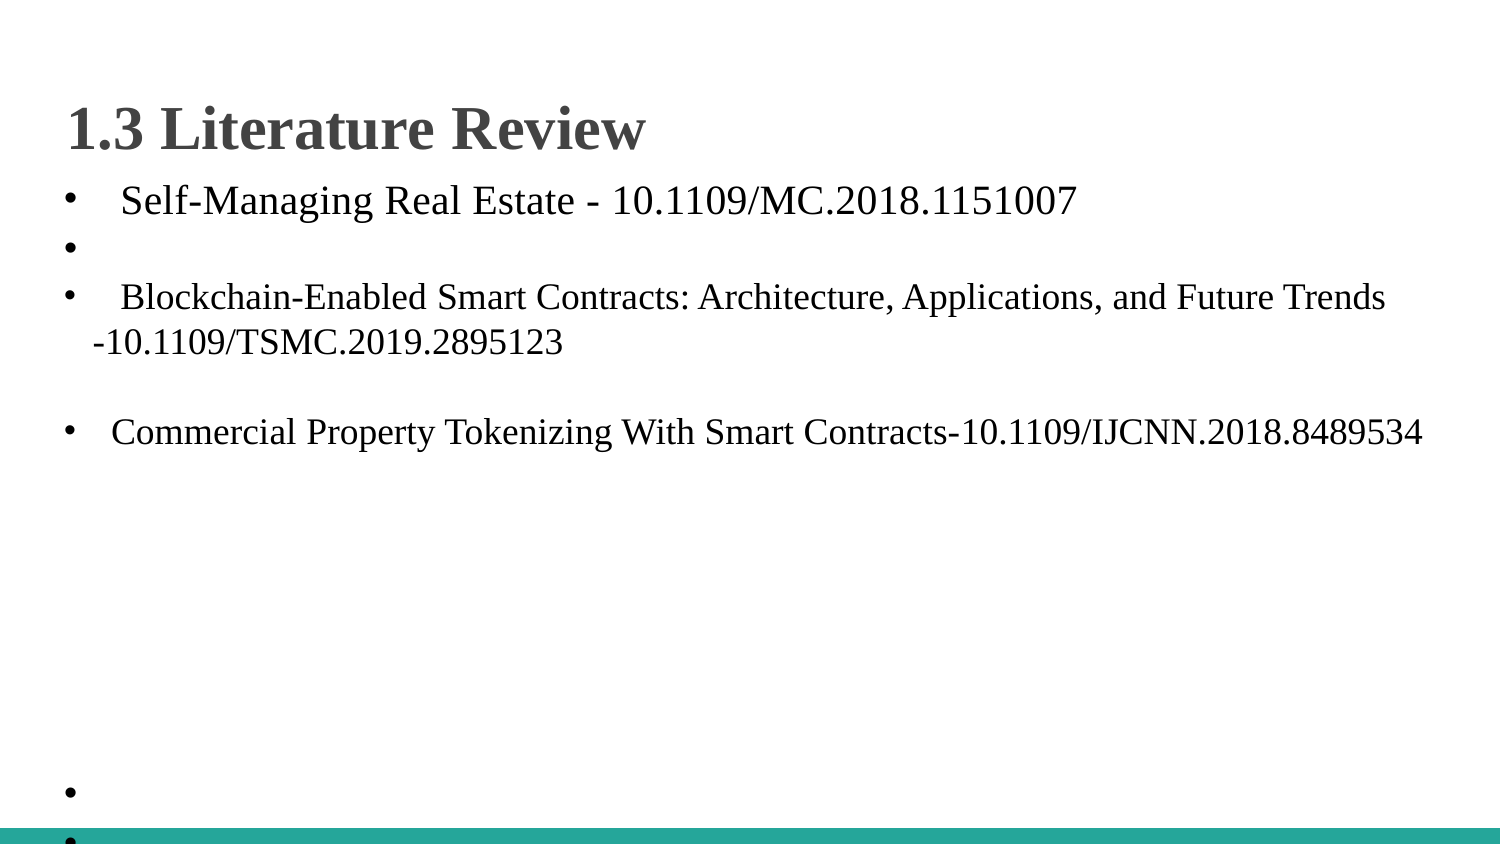

# 1.3 Literature Review
Self-Managing Real Estate - 10.1109/MC.2018.1151007
Blockchain-Enabled Smart Contracts: Architecture, Applications, and Future Trends
   -10.1109/TSMC.2019.2895123
Commercial Property Tokenizing With Smart Contracts-10.1109/IJCNN.2018.8489534